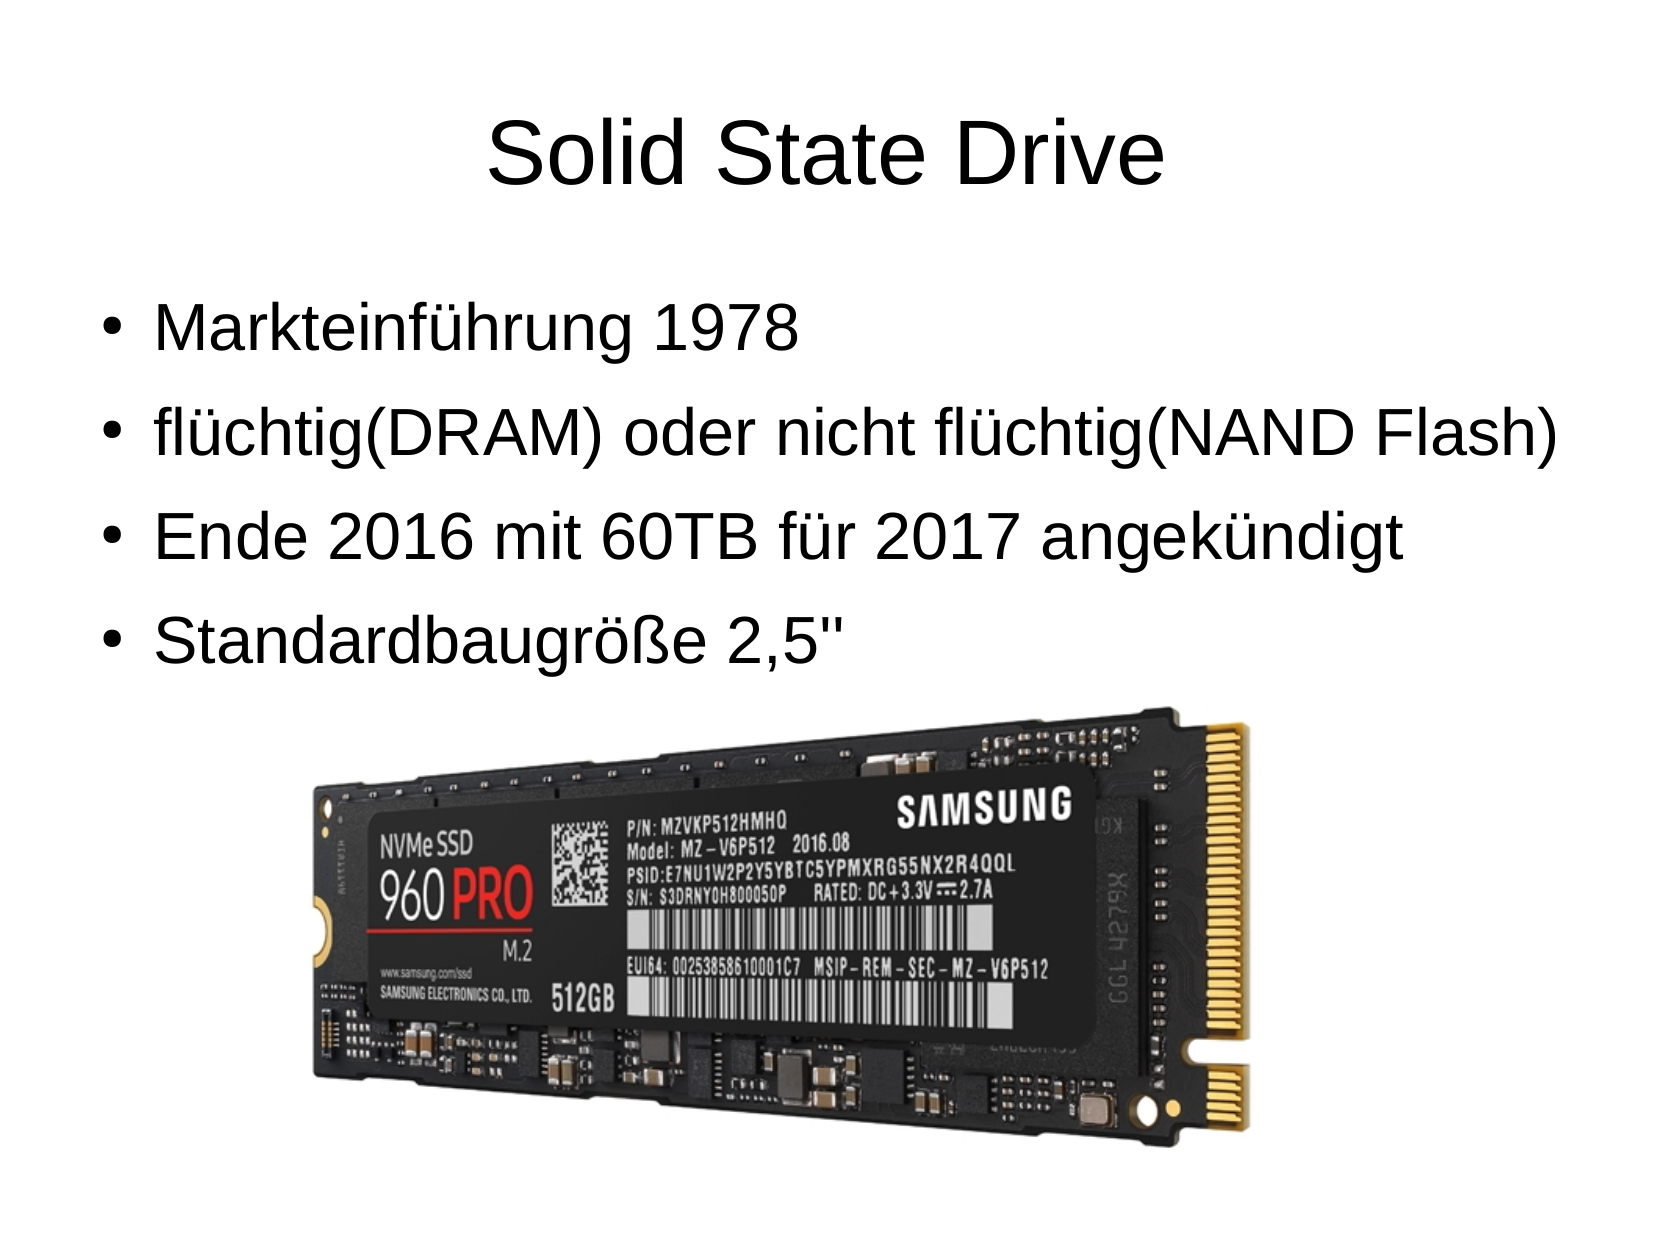

# Solid State Drive
Markteinführung 1978
flüchtig(DRAM) oder nicht flüchtig(NAND Flash)
Ende 2016 mit 60TB für 2017 angekündigt
Standardbaugröße 2,5''